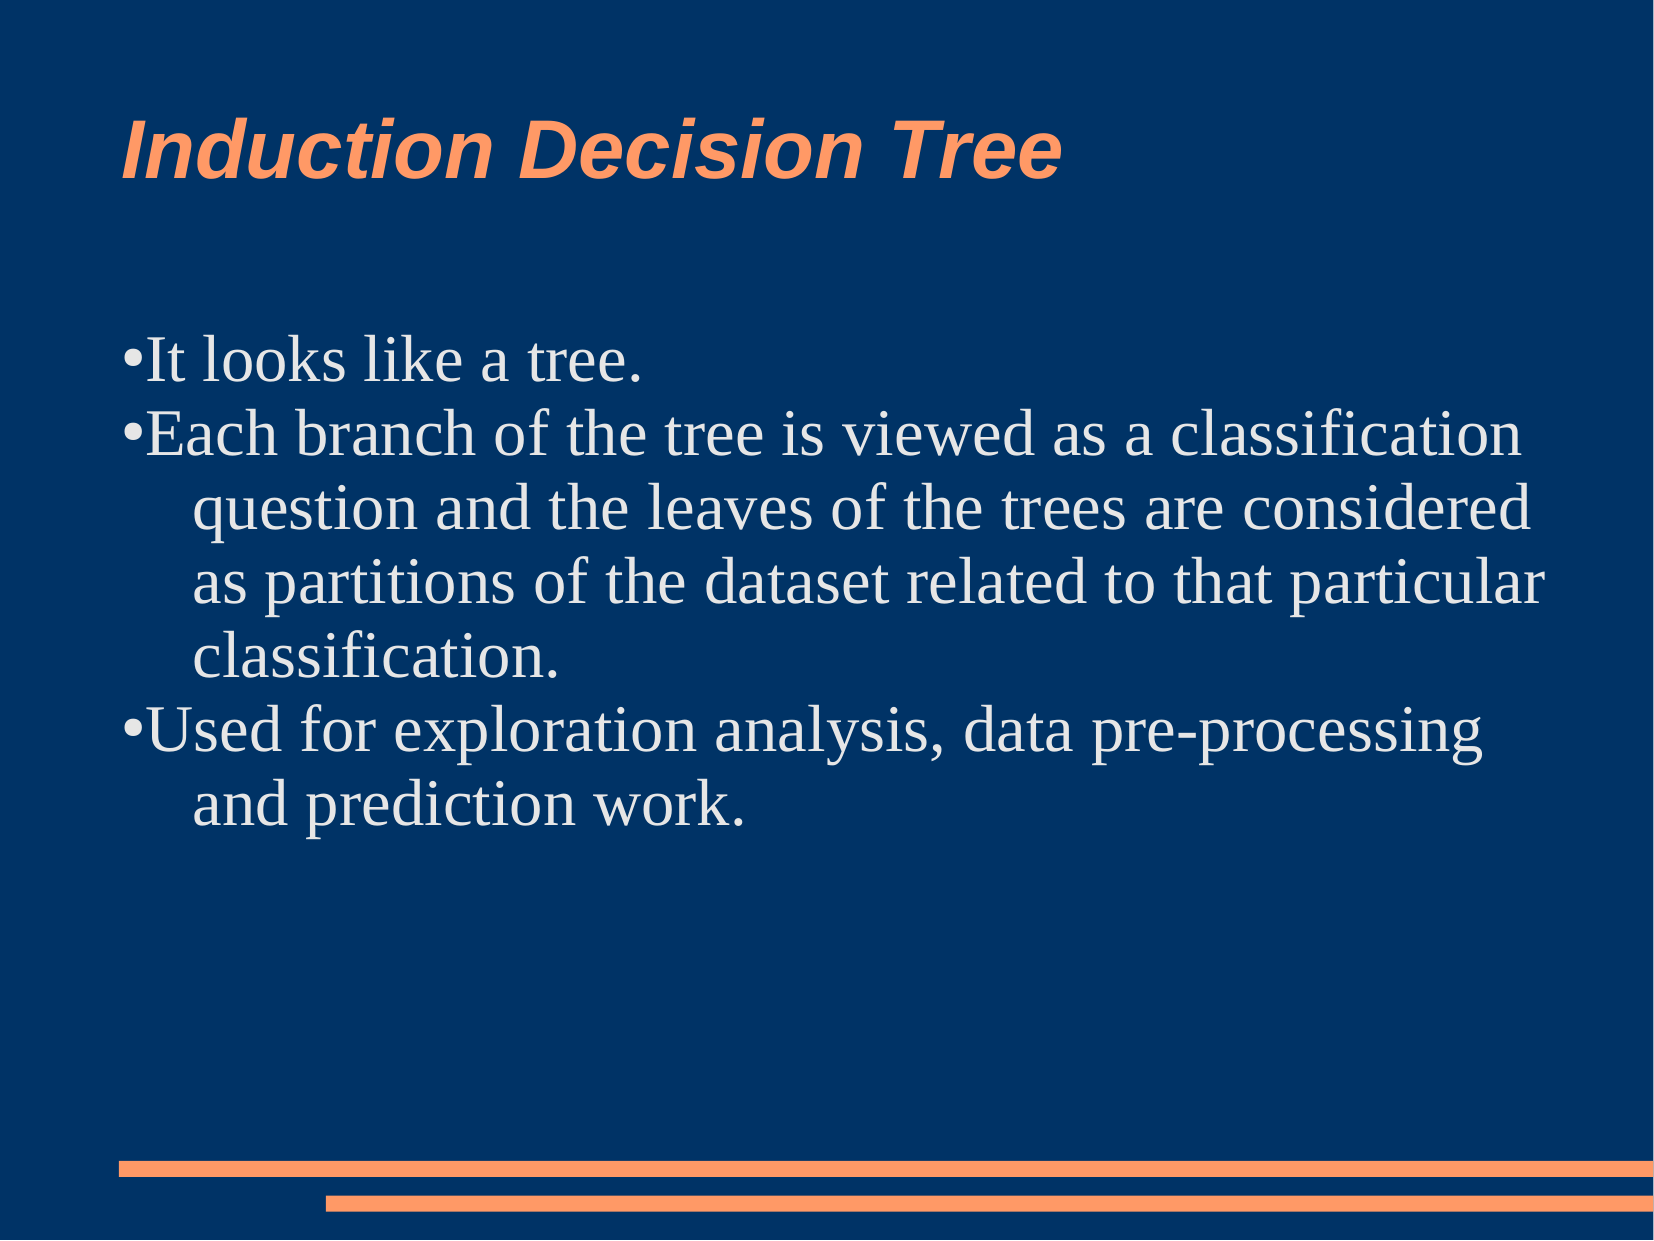

# Induction Decision Tree
It looks like a tree.
Each branch of the tree is viewed as a classification question and the leaves of the trees are considered as partitions of the dataset related to that particular classification.
Used for exploration analysis, data pre-processing and prediction work.